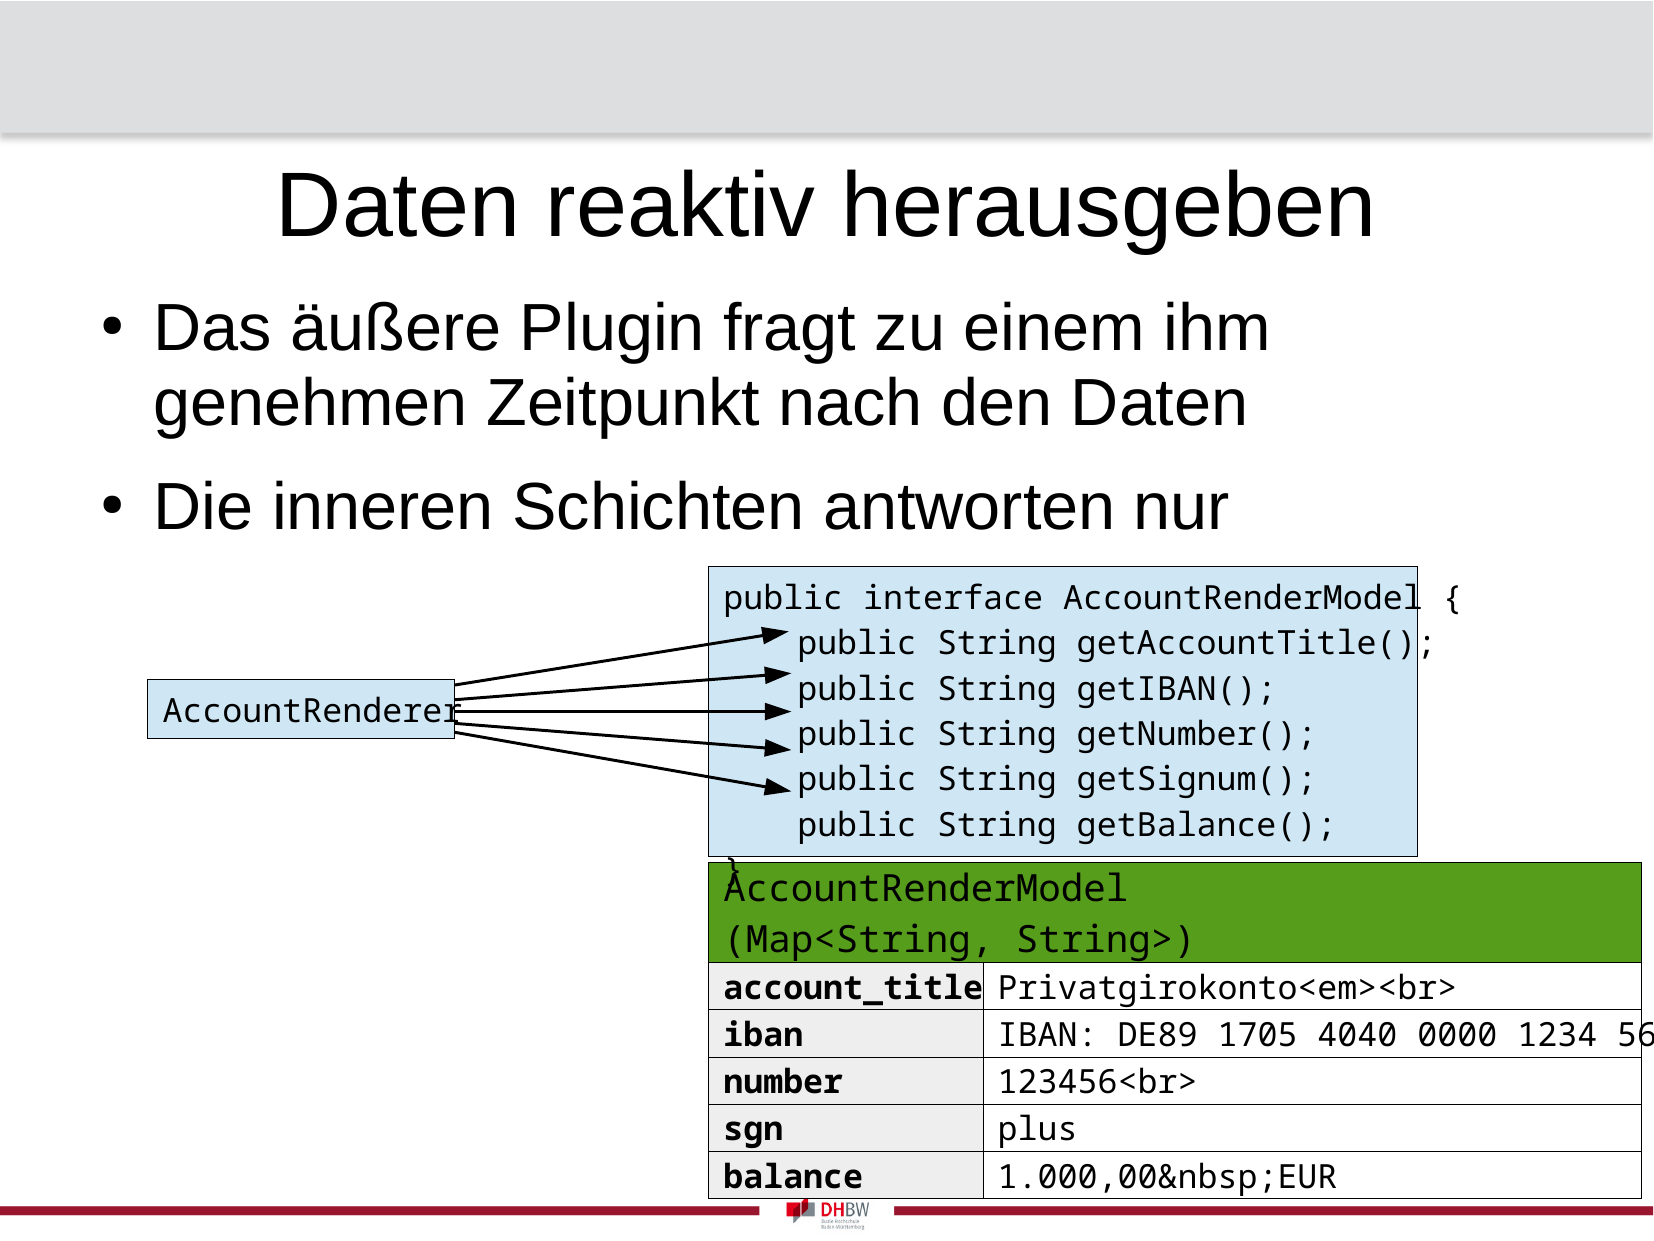

# Daten reaktiv herausgeben
Das äußere Plugin fragt zu einem ihm genehmen Zeitpunkt nach den Daten
Die inneren Schichten antworten nur
public interface AccountRenderModel {
	public String getAccountTitle();
	public String getIBAN();
	public String getNumber();
	public String getSignum();
	public String getBalance();
}
AccountRenderer
AccountRenderModel
(Map<String, String>)
account_title
Privatgirokonto<em><br>
iban
IBAN: DE89 1705 4040 0000 1234 56
number
123456<br>
sgn
plus
balance
1.000,00&nbsp;EUR